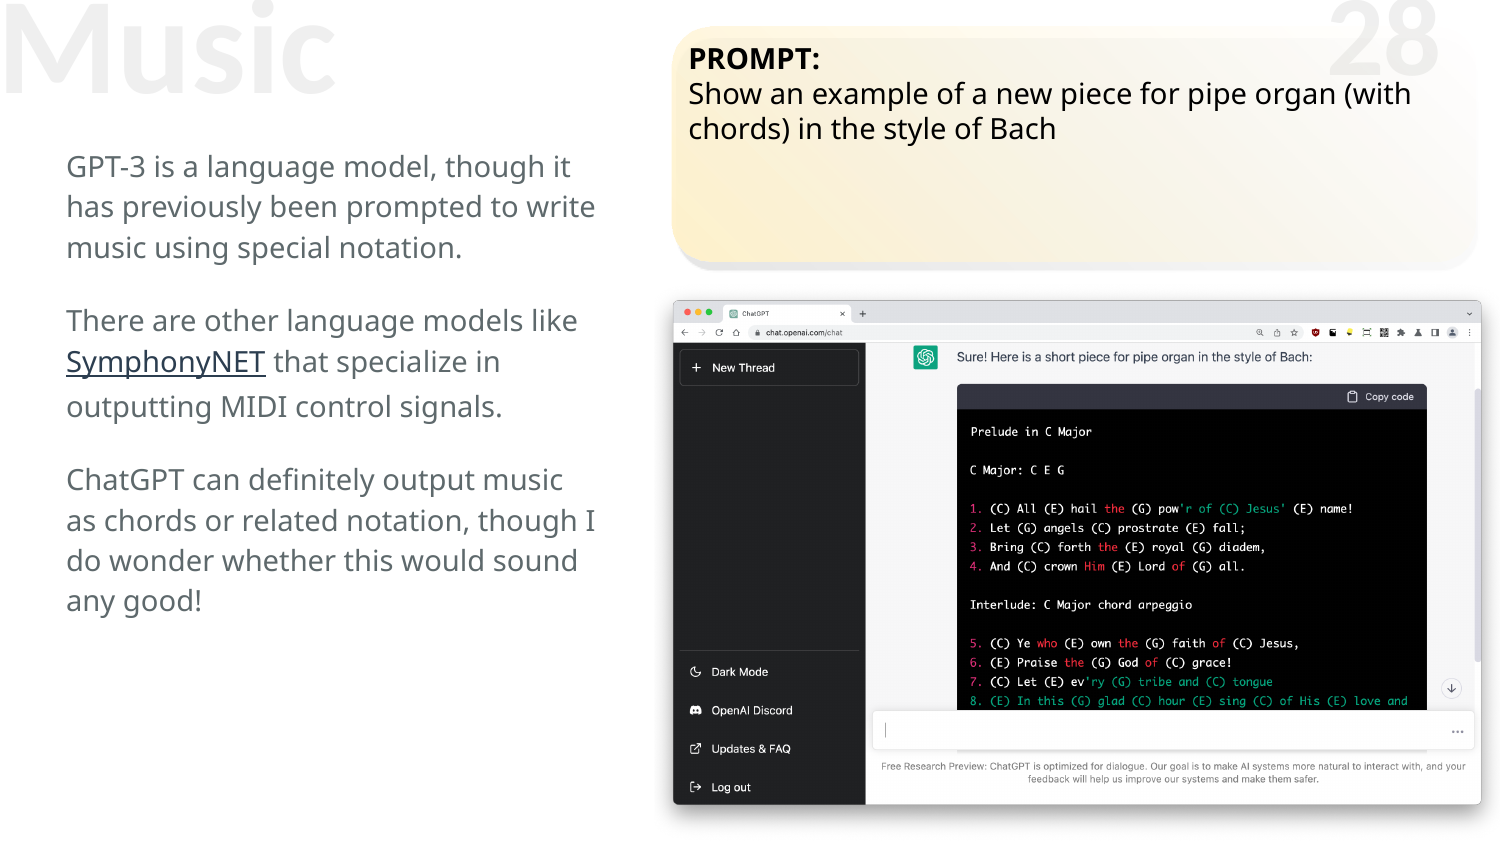

# Music
Show an example of a new piece for pipe organ (with chords) in the style of Bach
GPT-3 is a language model, though it has previously been prompted to write music using special notation.
There are other language models like SymphonyNET that specialize in outputting MIDI control signals.
ChatGPT can definitely output music as chords or related notation, though I do wonder whether this would sound any good!